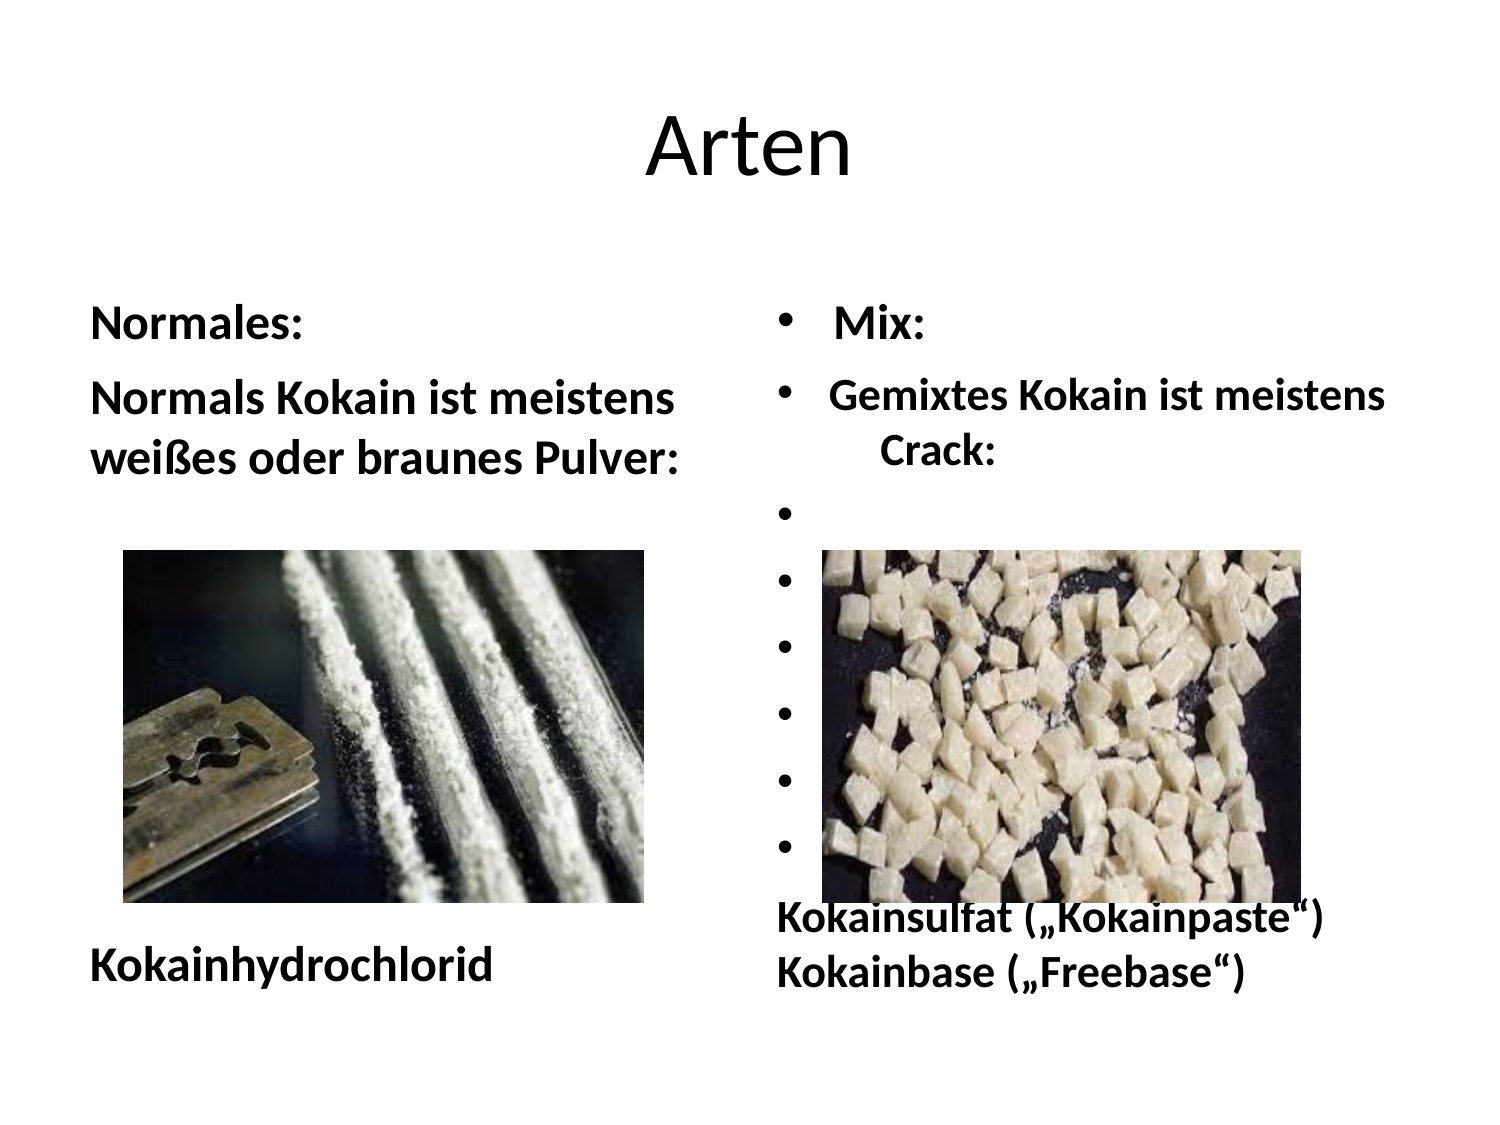

# Arten
Normales:
Mix:
Normals Kokain ist meistens weißes oder braunes Pulver:
Kokainhydrochlorid
Gemixtes Kokain ist meistens Crack:
Kokainsulfat („Kokainpaste“) Kokainbase („Freebase“)